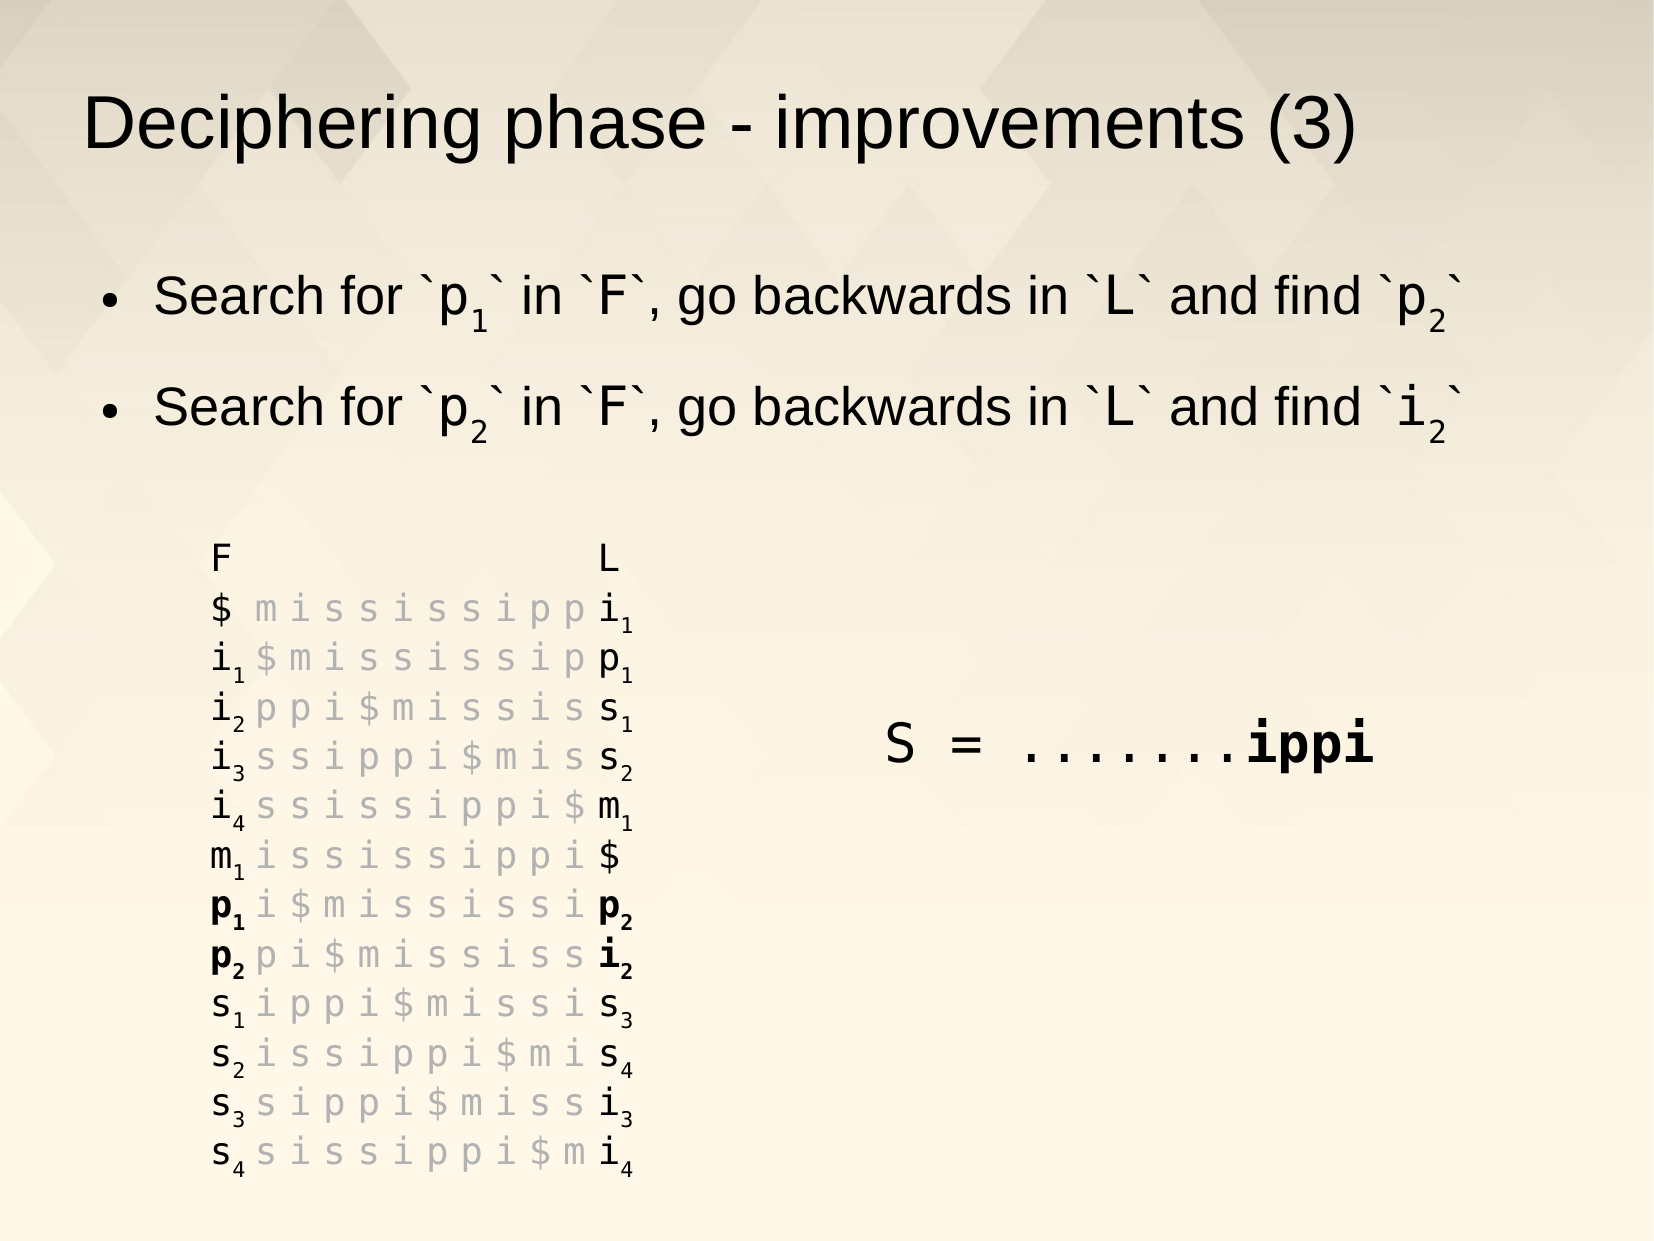

# Deciphering phase - improvements (3)
Search for `p1` in `F`, go backwards in `L` and find `p2`
Search for `p2` in `F`, go backwards in `L` and find `i2`
F L
$ mississippi1
i1 $mississipp1
i2 ppi$mississ1
i3 ssippi$miss2
i4 ssissippi$m1
m1 ississippi$
p1 i$mississip2
p2 pi$mississi2
s1 ippi$missis3
s2 issippi$mis4
s3 sippi$missi3
s4 sissippi$mi4
S = .......ippi